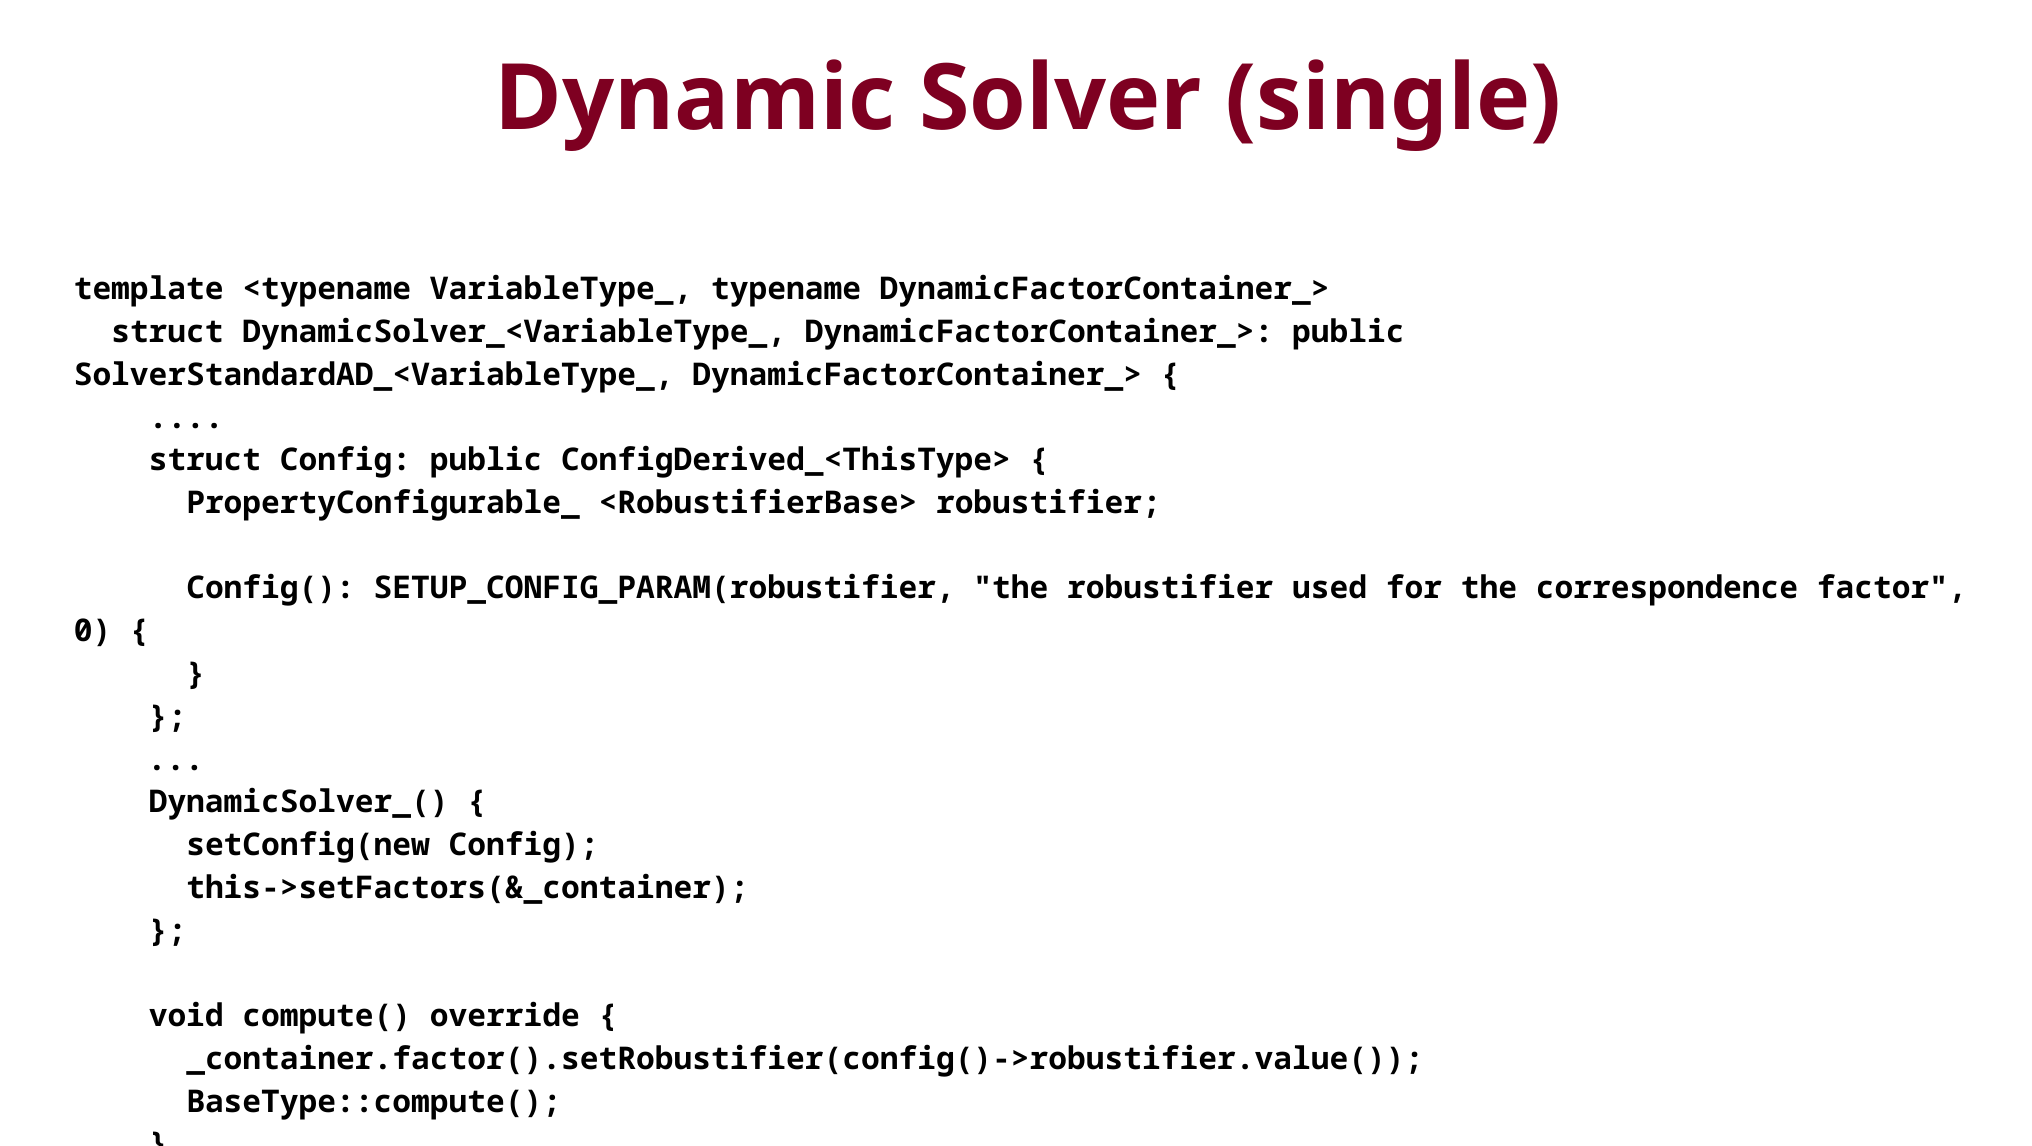

# Dynamic Solver (single)
template <typename VariableType_, typename DynamicFactorContainer_>
 struct DynamicSolver_<VariableType_, DynamicFactorContainer_>: public SolverStandardAD_<VariableType_, DynamicFactorContainer_> {
 ....
 struct Config: public ConfigDerived_<ThisType> {
 PropertyConfigurable_ <RobustifierBase> robustifier;
 Config(): SETUP_CONFIG_PARAM(robustifier, "the robustifier used for the correspondence factor", 0) {
 }
 };
	...
 DynamicSolver_() {
 setConfig(new Config);
 this->setFactors(&_container);
 };
 void compute() override {
 _container.factor().setRobustifier(config()->robustifier.value());
 BaseType::compute();
 }
	...
};